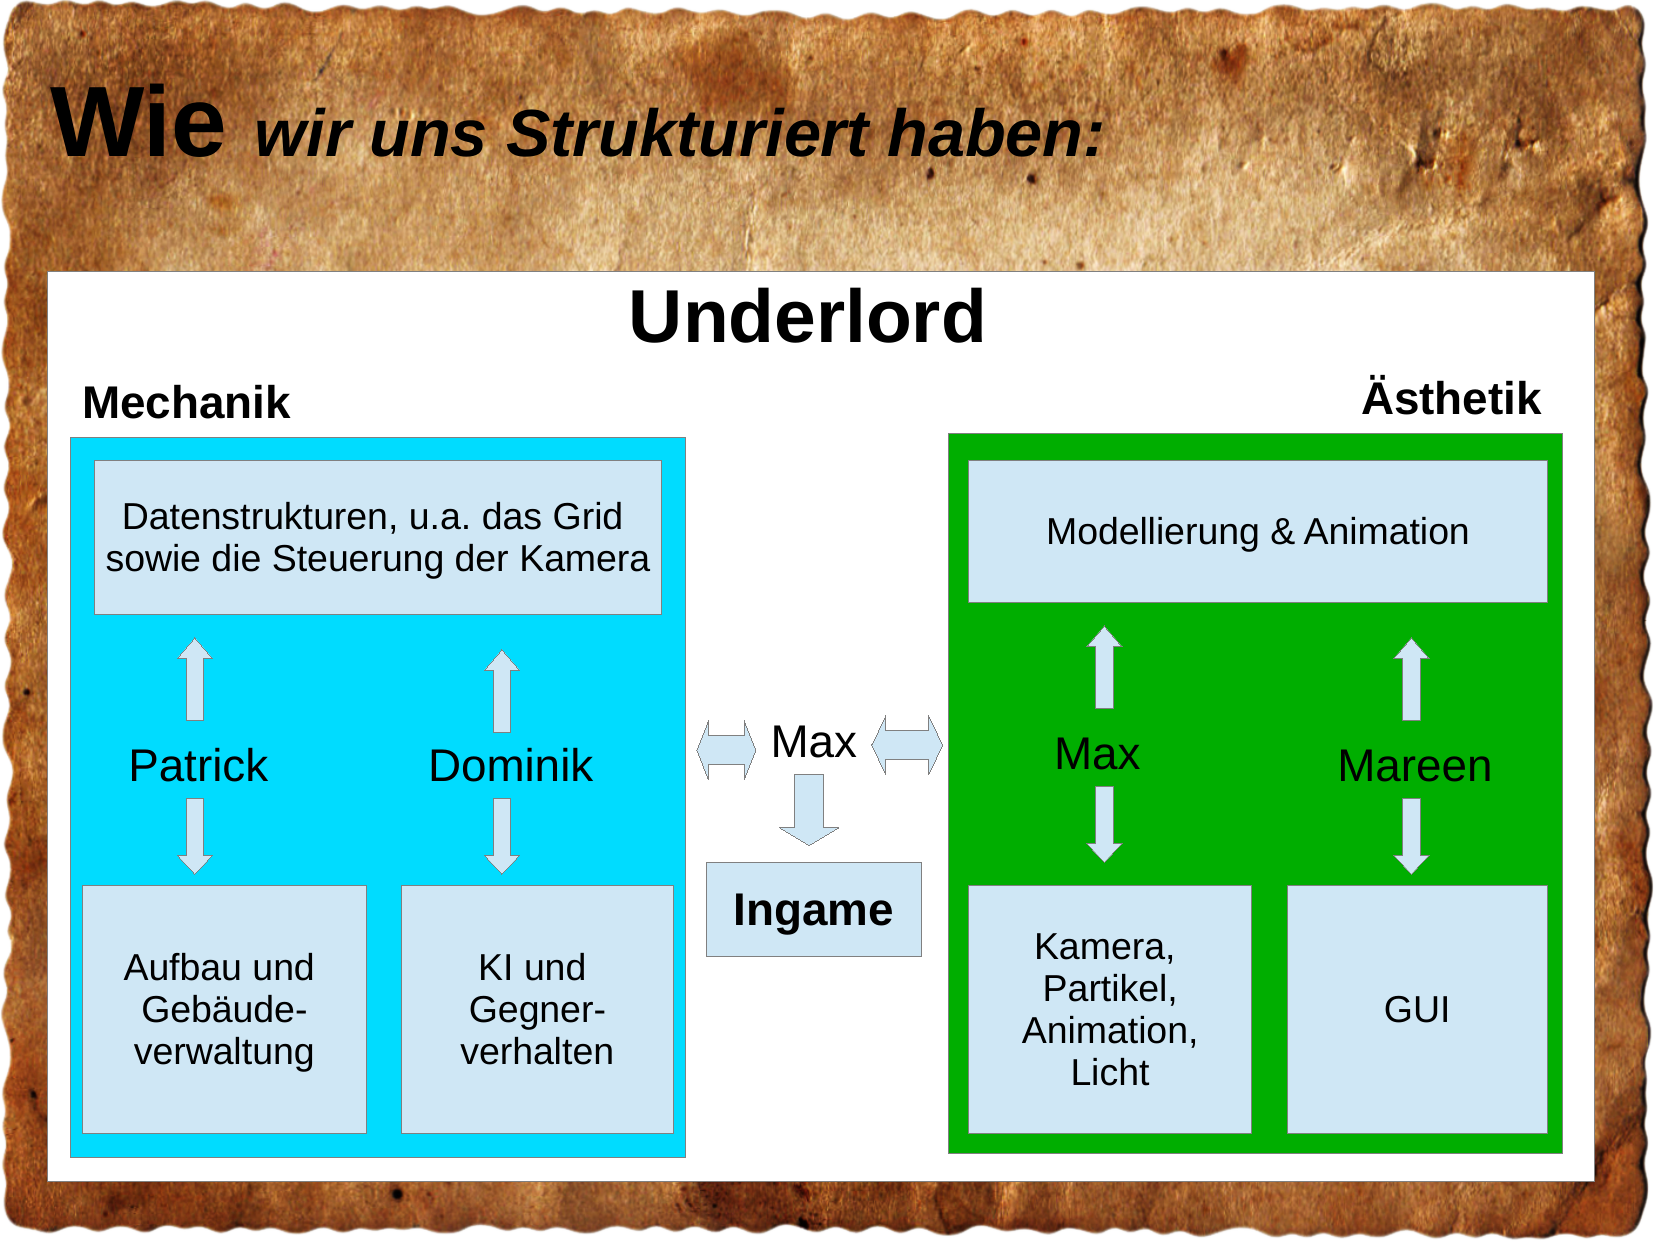

Wie wir uns Strukturiert haben:
Underlord
Ästhetik
Mechanik
Datenstrukturen, u.a. das Grid
sowie die Steuerung der Kamera
Modellierung & Animation
Max
Max
Patrick
Dominik
Mareen
Ingame
Aufbau und
Gebäude-
verwaltung
KI und
Gegner-
verhalten
Kamera,
Partikel,
Animation,
Licht
GUI